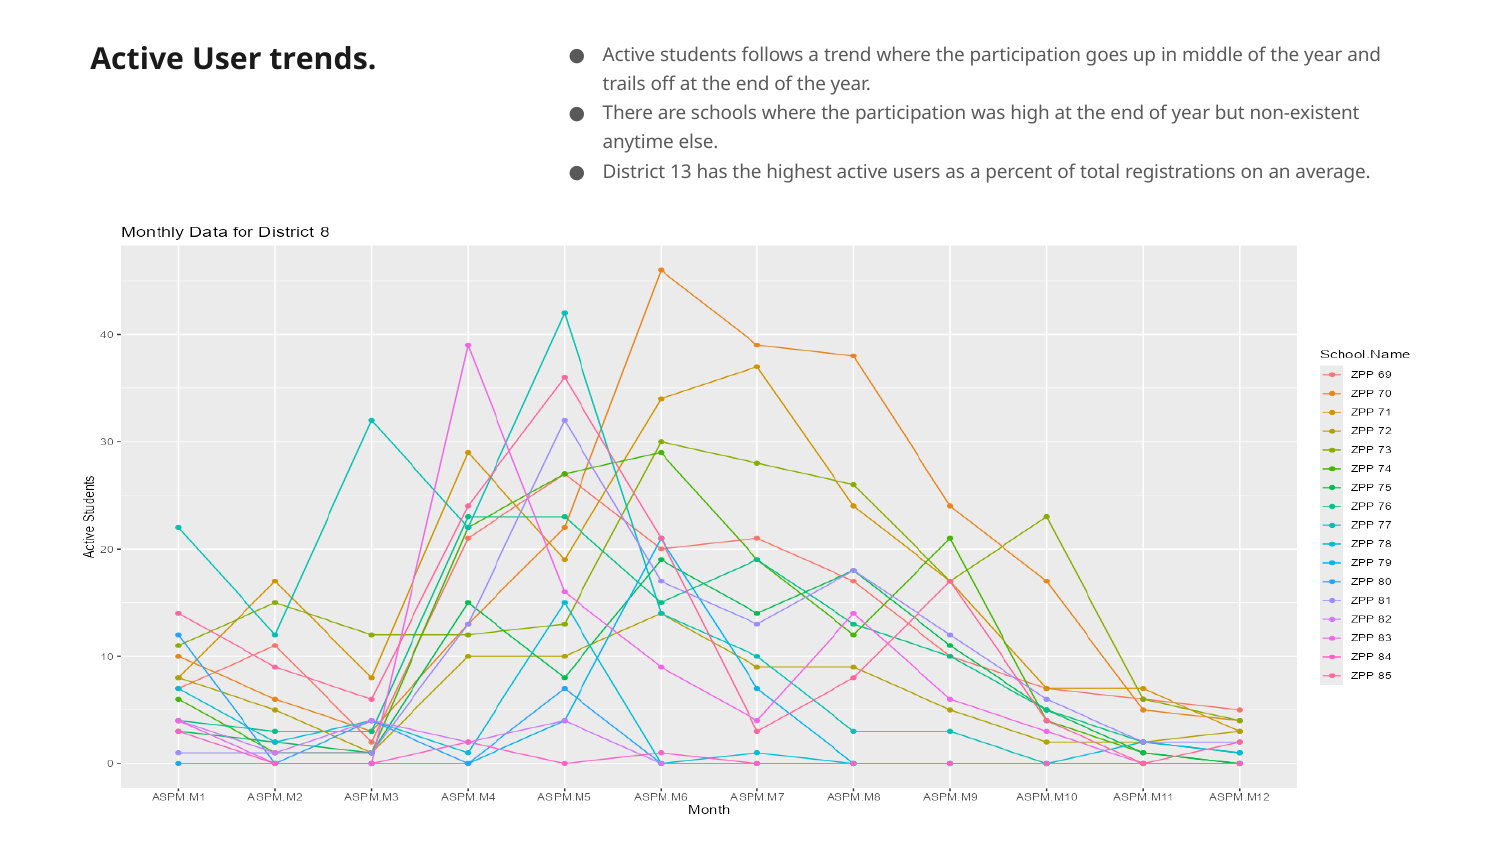

# Active User trends.
Active students follows a trend where the participation goes up in middle of the year and trails off at the end of the year.
There are schools where the participation was high at the end of year but non-existent anytime else.
District 13 has the highest active users as a percent of total registrations on an average.